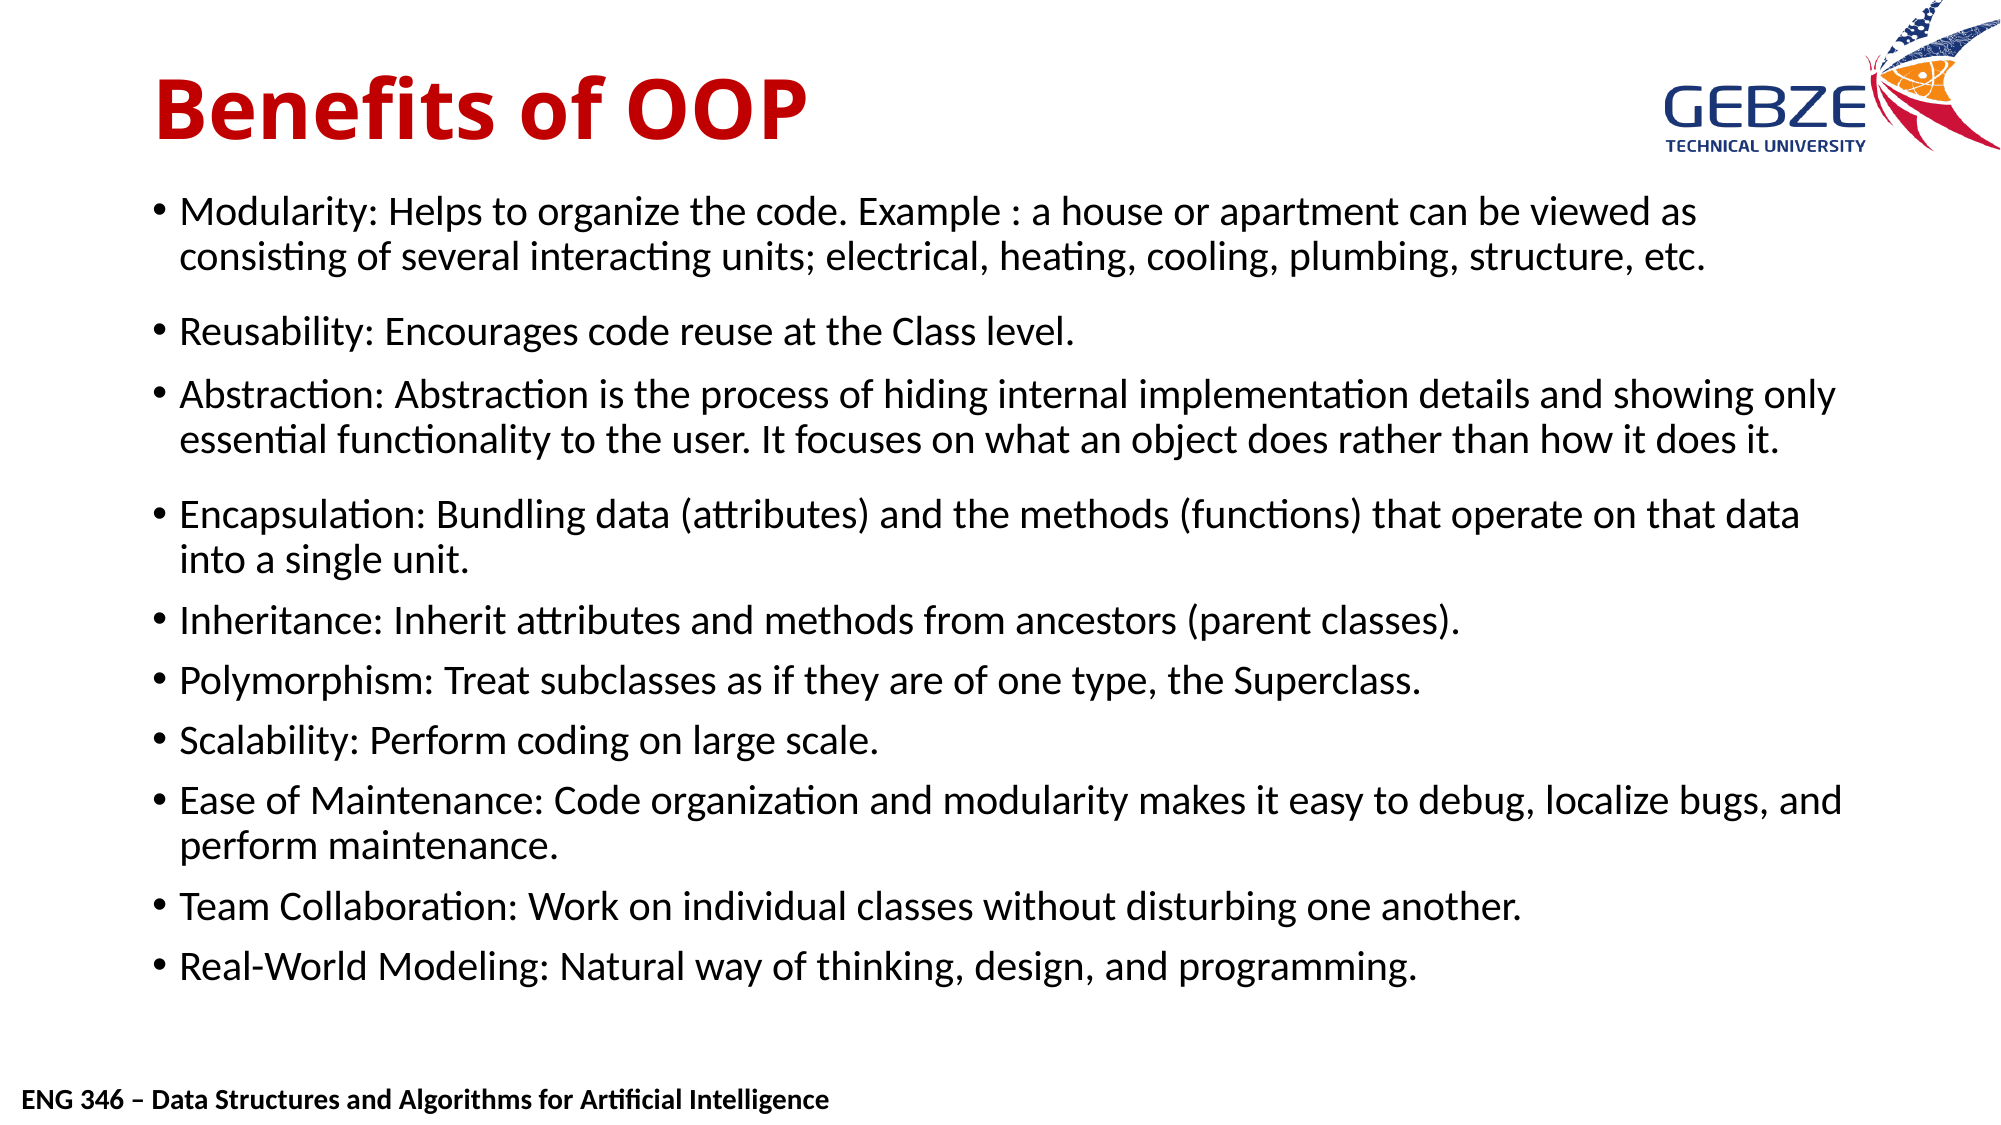

# Benefits of OOP
Modularity: Helps to organize the code. Example : a house or apartment can be viewed as consisting of several interacting units; electrical, heating, cooling, plumbing, structure, etc.
Reusability: Encourages code reuse at the Class level.
Abstraction: Abstraction is the process of hiding internal implementation details and showing only essential functionality to the user. It focuses on what an object does rather than how it does it.
Encapsulation: Bundling data (attributes) and the methods (functions) that operate on that data into a single unit.
Inheritance: Inherit attributes and methods from ancestors (parent classes).
Polymorphism: Treat subclasses as if they are of one type, the Superclass.
Scalability: Perform coding on large scale.
Ease of Maintenance: Code organization and modularity makes it easy to debug, localize bugs, and perform maintenance.
Team Collaboration: Work on individual classes without disturbing one another.
Real-World Modeling: Natural way of thinking, design, and programming.